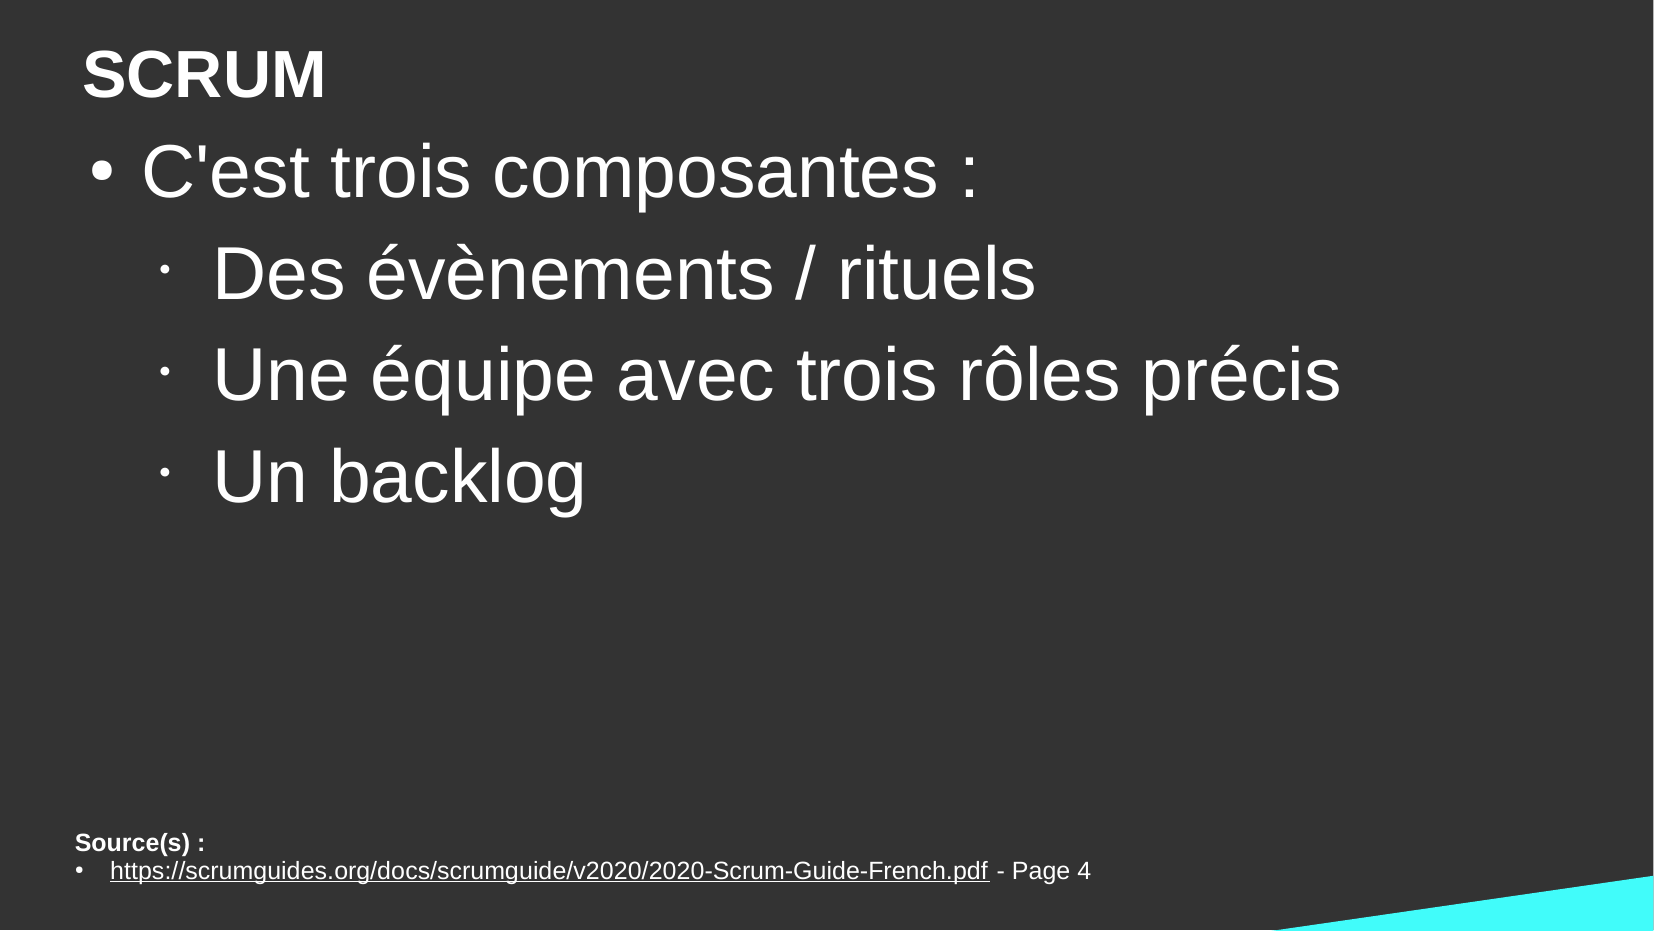

# SCRUM
C'est trois composantes :
Des évènements / rituels
Une équipe avec trois rôles précis
Un backlog
Source(s) :
https://scrumguides.org/docs/scrumguide/v2020/2020-Scrum-Guide-French.pdf - Page 4